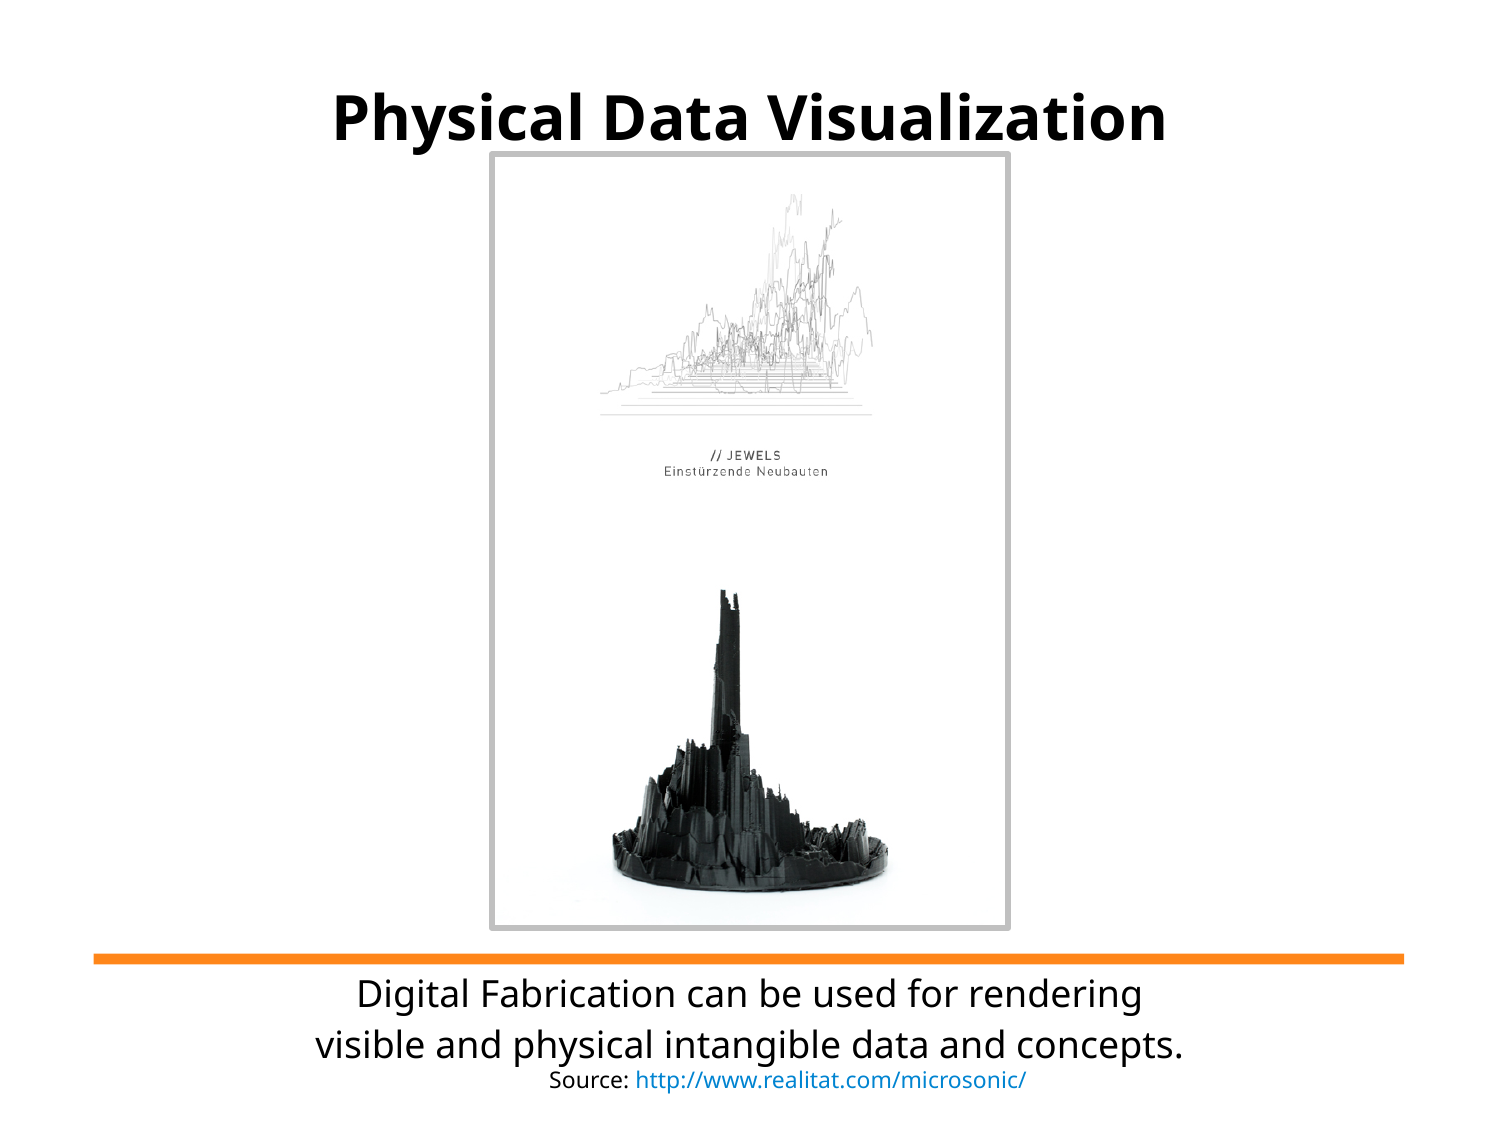

# Physical Data Visualization
Not only for Open Design! Even for Generative Design, Mass-customisation, ...
Source: http://www.platform-net.com/
Digital Fabrication can be used for rendering visible and physical intangible data and concepts.
Source: http://www.realitat.com/microsonic/